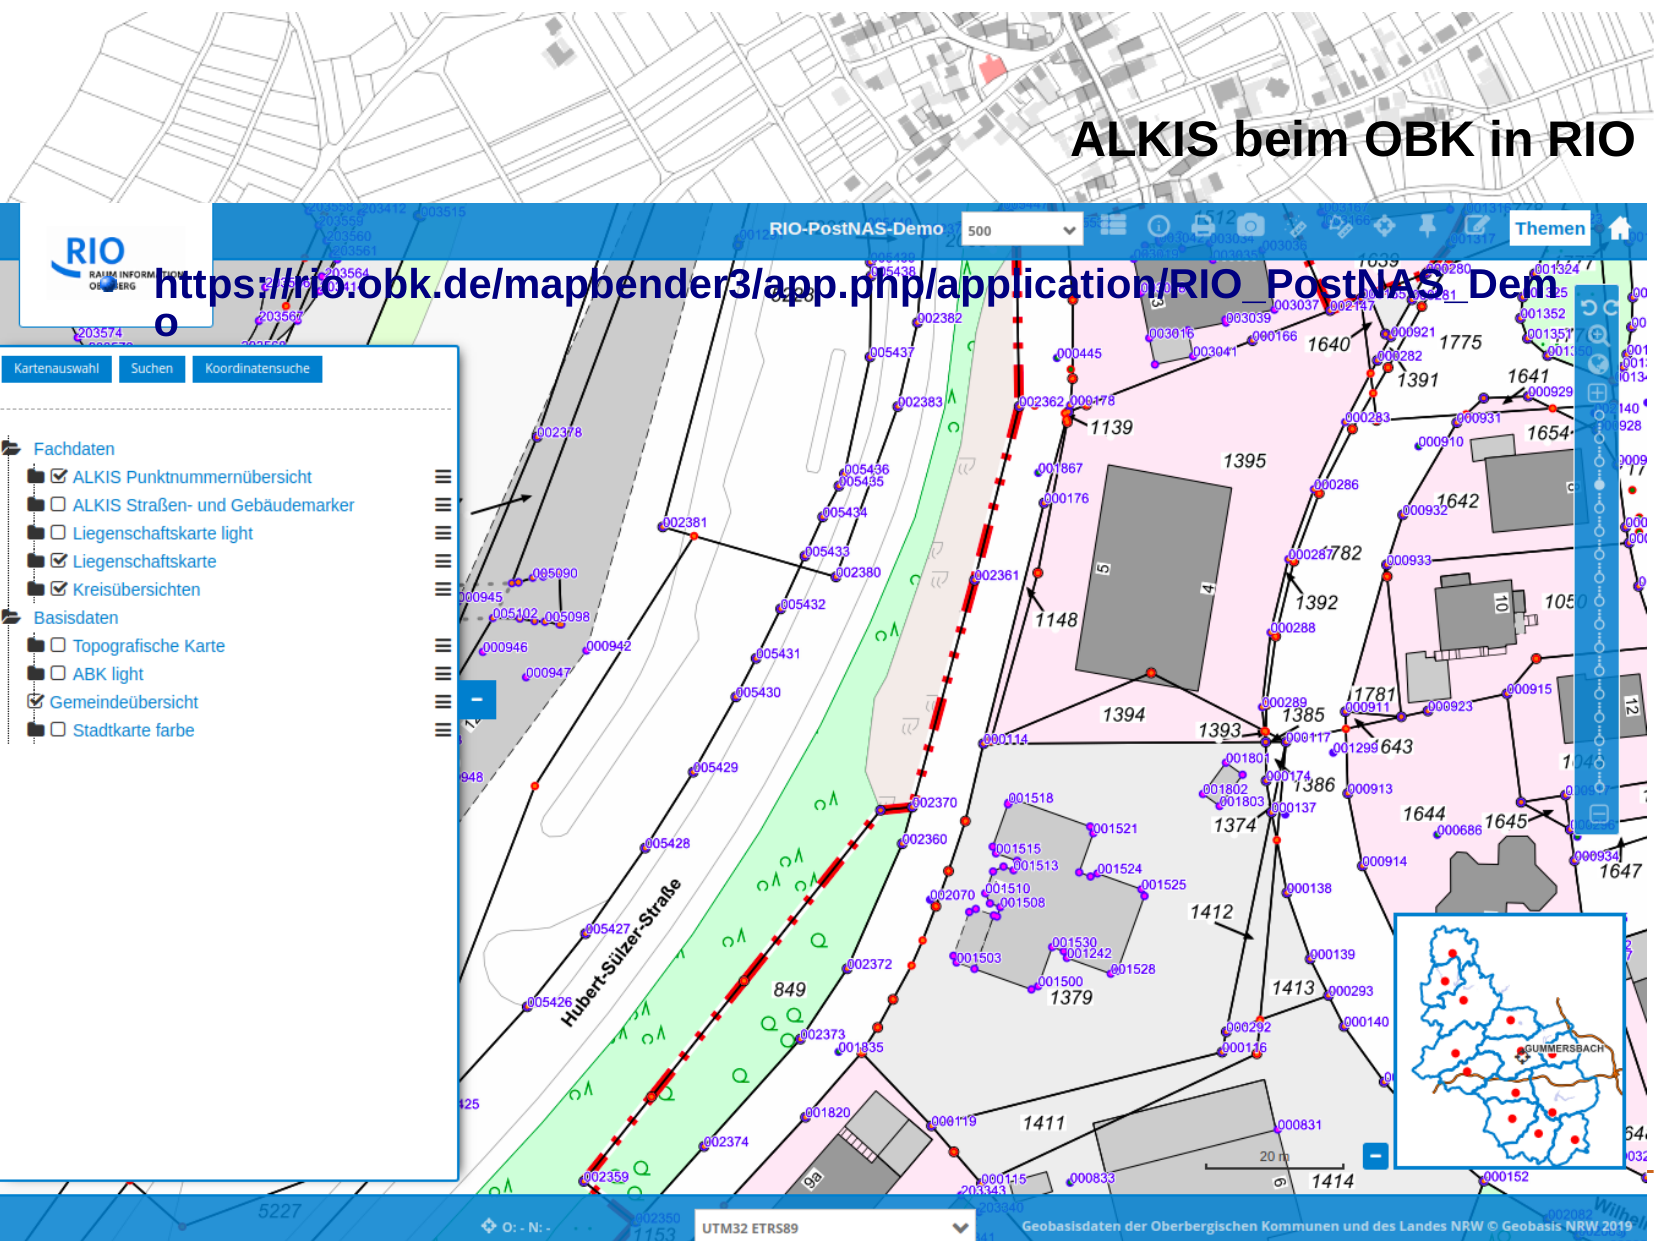

# ALKIS beim OBK in RIO
https://rio.obk.de/mapbender3/app.php/application/RIO_PostNAS_Demo